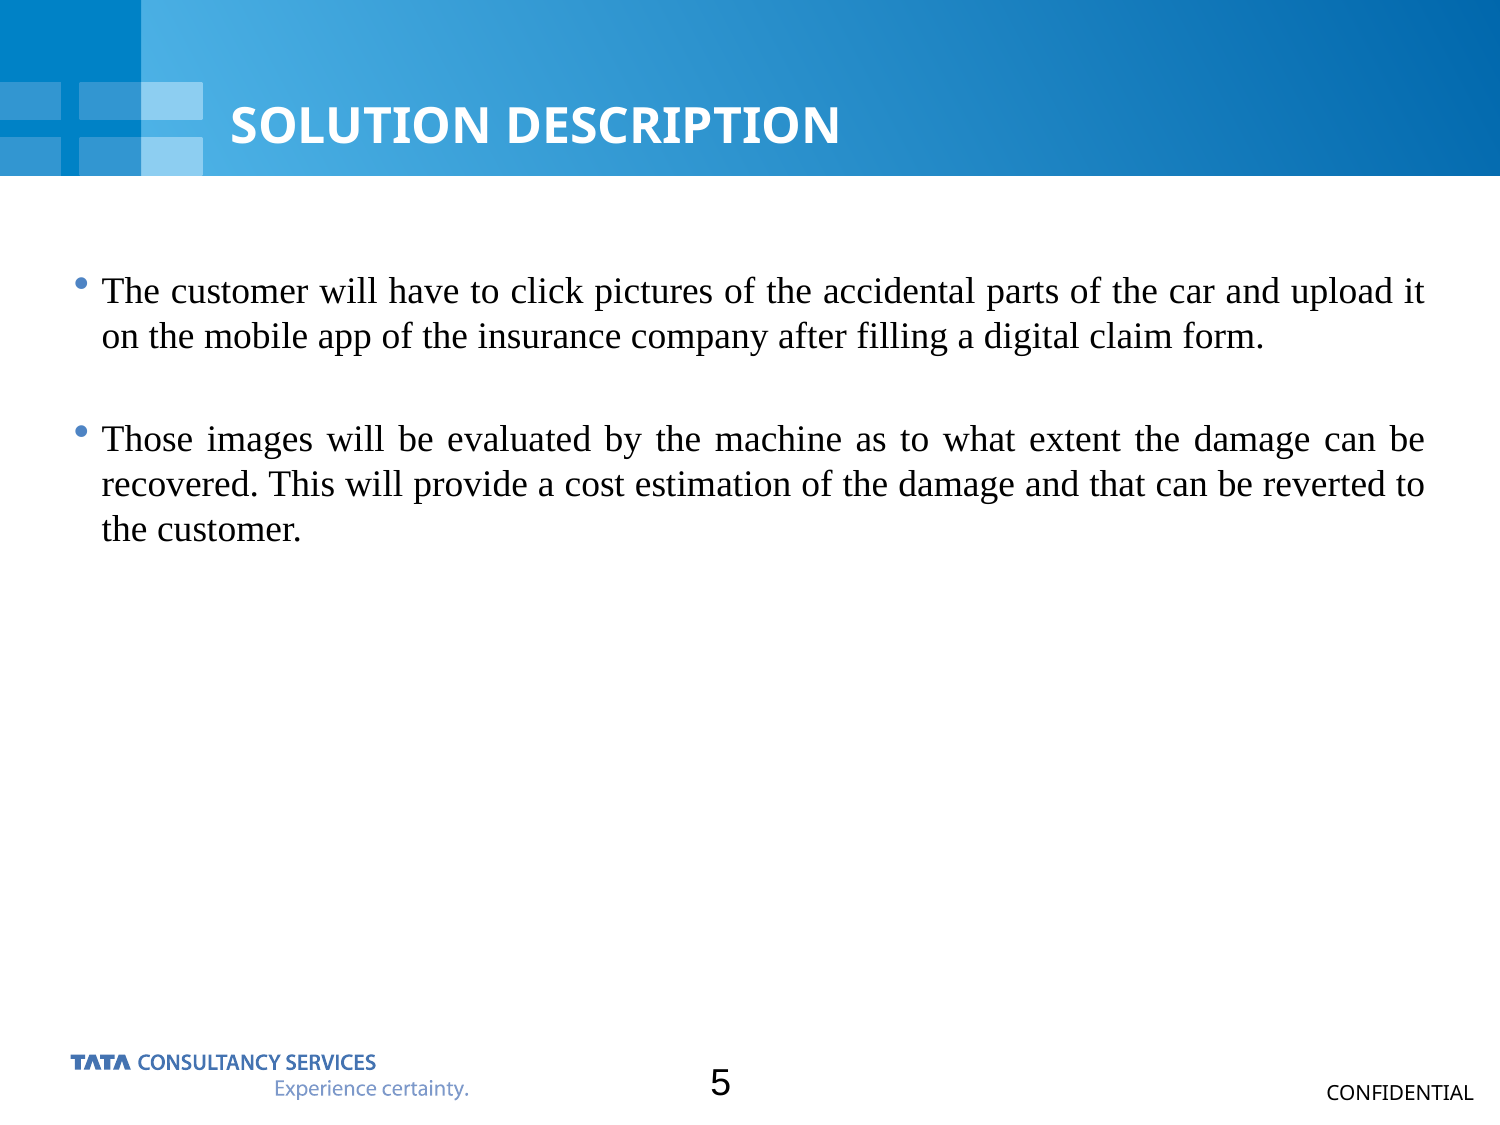

# SOLUTION DESCRIPTION
The customer will have to click pictures of the accidental parts of the car and upload it on the mobile app of the insurance company after filling a digital claim form.
Those images will be evaluated by the machine as to what extent the damage can be recovered. This will provide a cost estimation of the damage and that can be reverted to the customer.